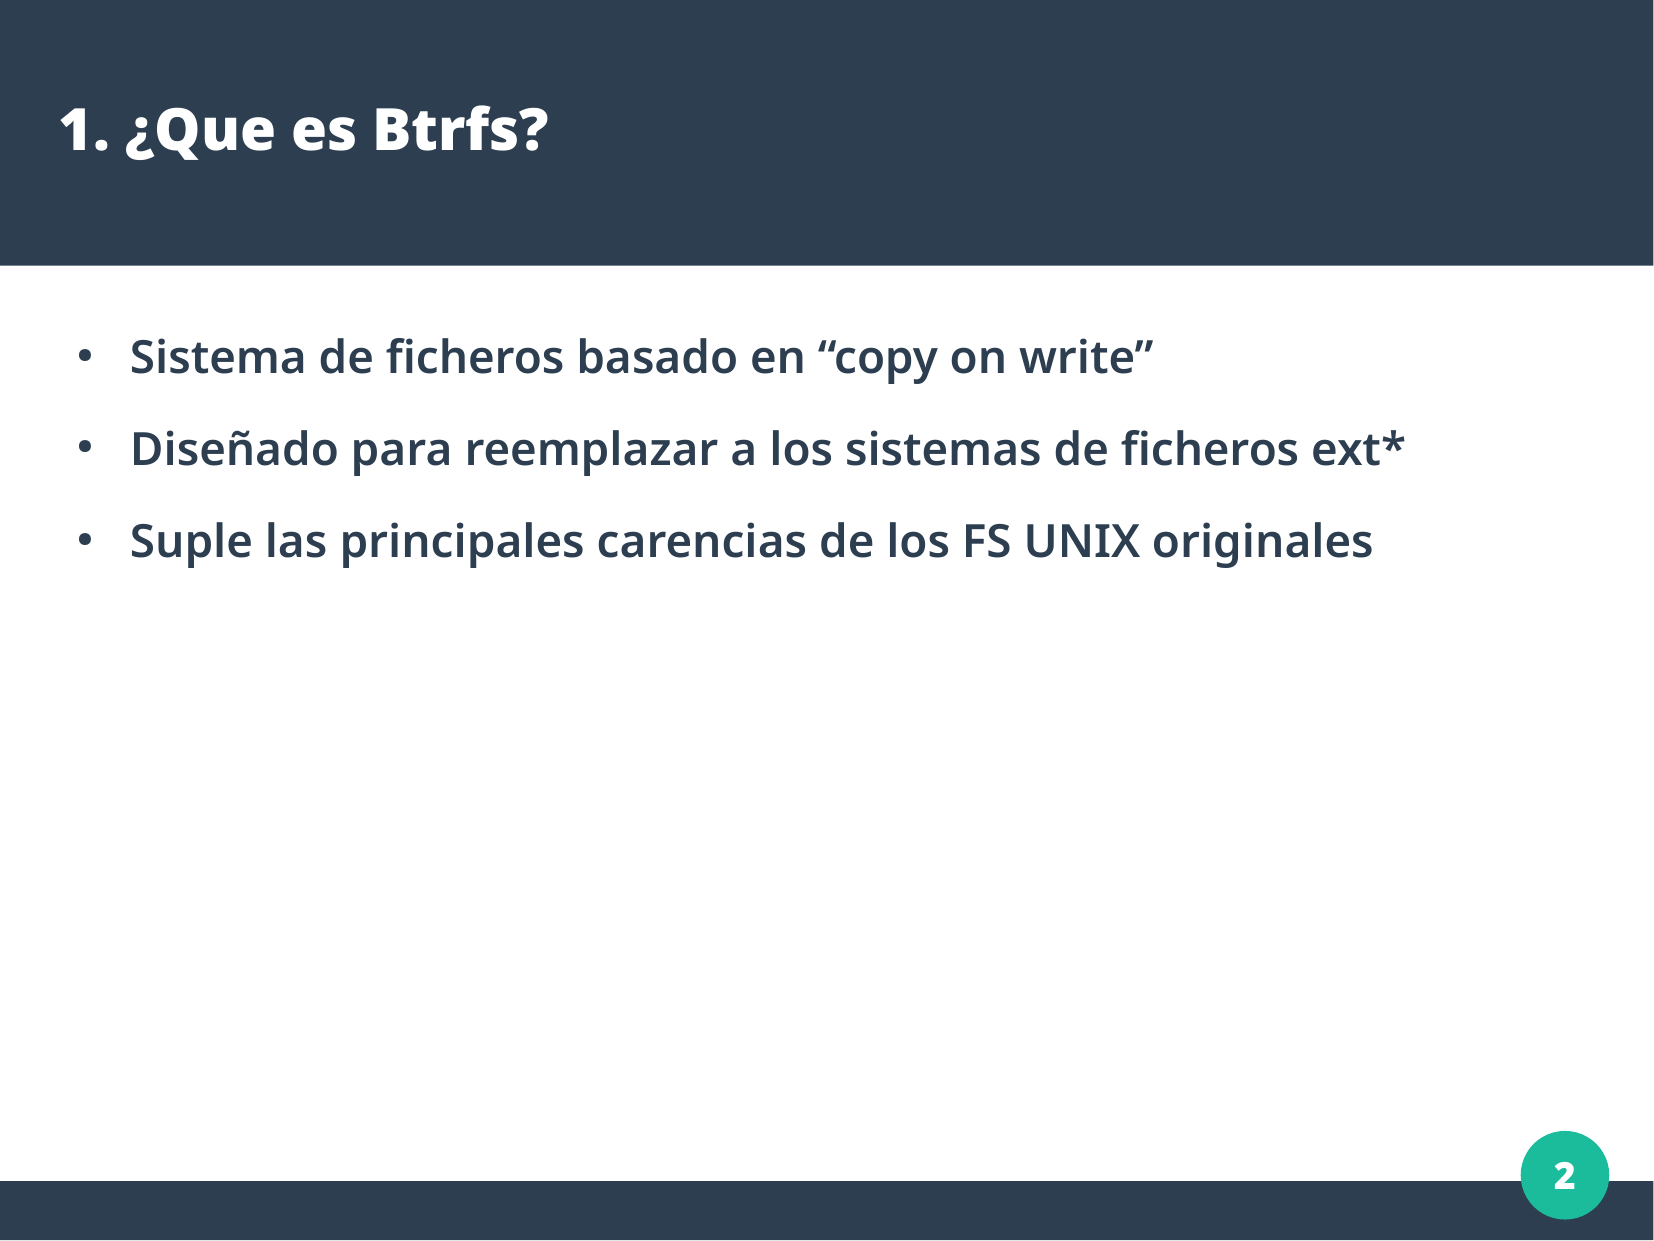

# 1. ¿Que es Btrfs?
Sistema de ficheros basado en “copy on write”
Diseñado para reemplazar a los sistemas de ficheros ext*
Suple las principales carencias de los FS UNIX originales
2